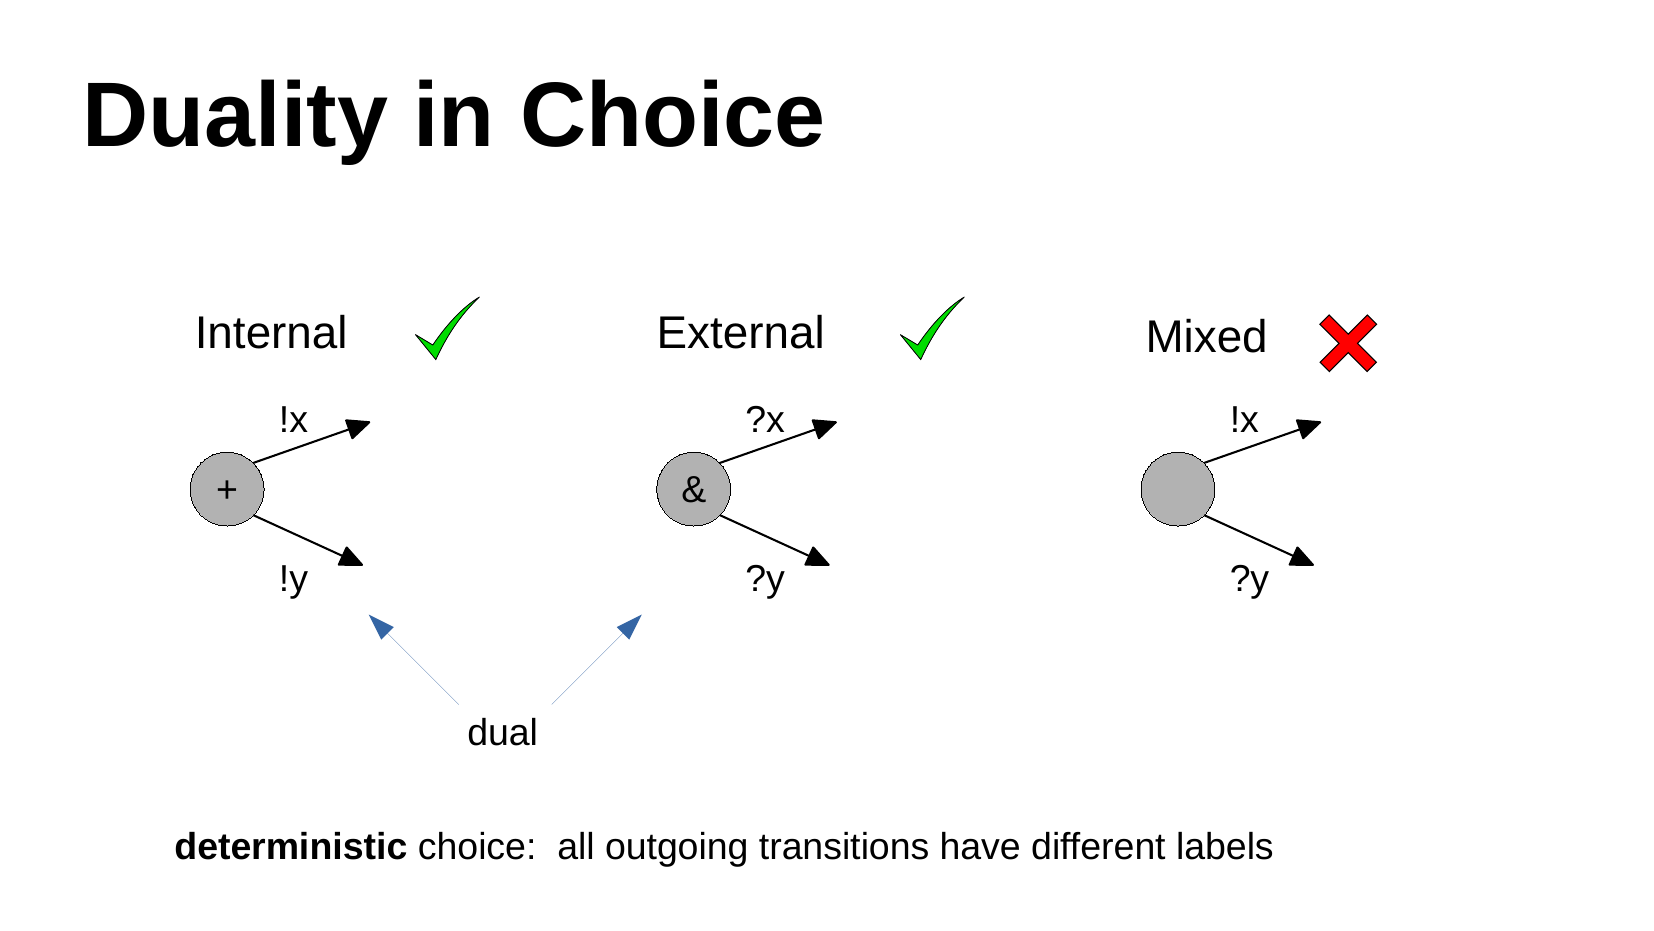

# Duality in Choice
Internal
External
Mixed
!x
?x
!x
+
&
!y
?y
?y
dual
deterministic choice: all outgoing transitions have different labels